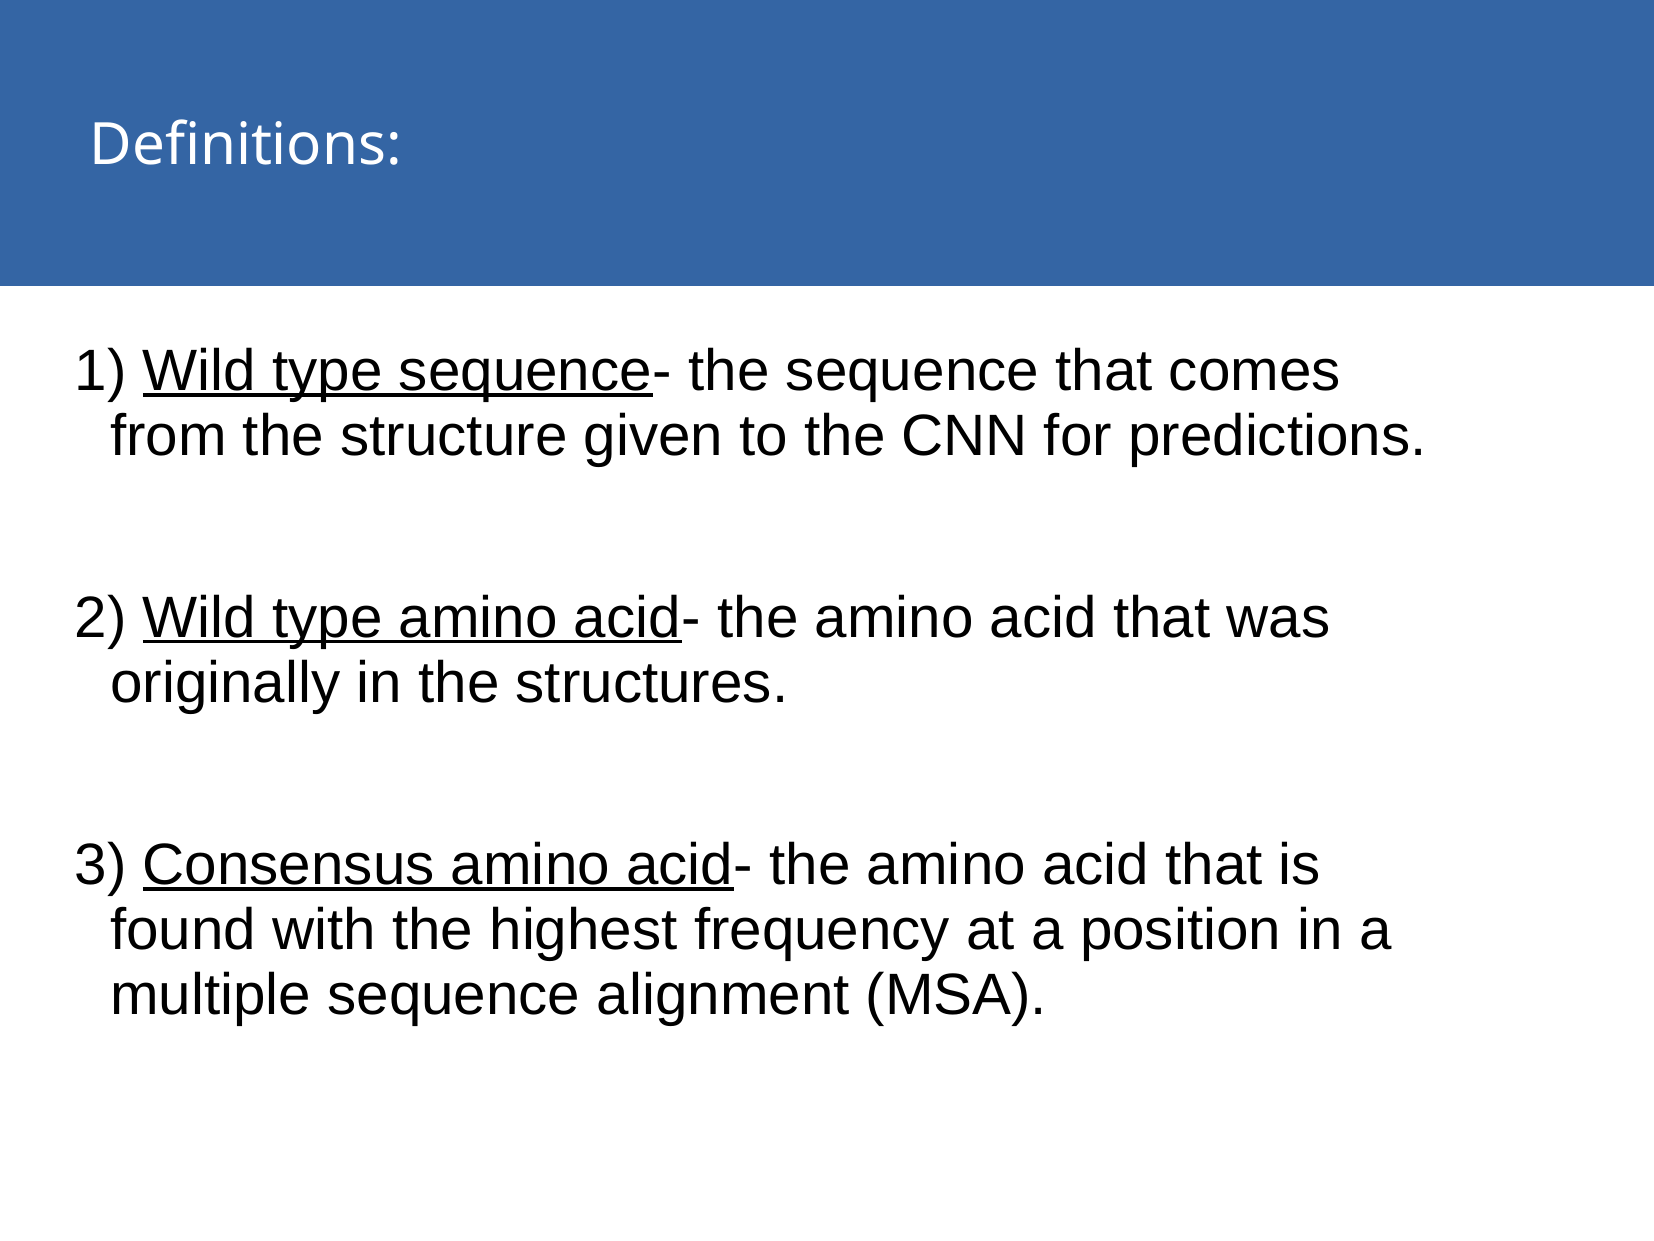

Definitions:
 Wild type sequence- the sequence that comes from the structure given to the CNN for predictions.
 Wild type amino acid- the amino acid that was originally in the structures.
 Consensus amino acid- the amino acid that is found with the highest frequency at a position in a multiple sequence alignment (MSA).